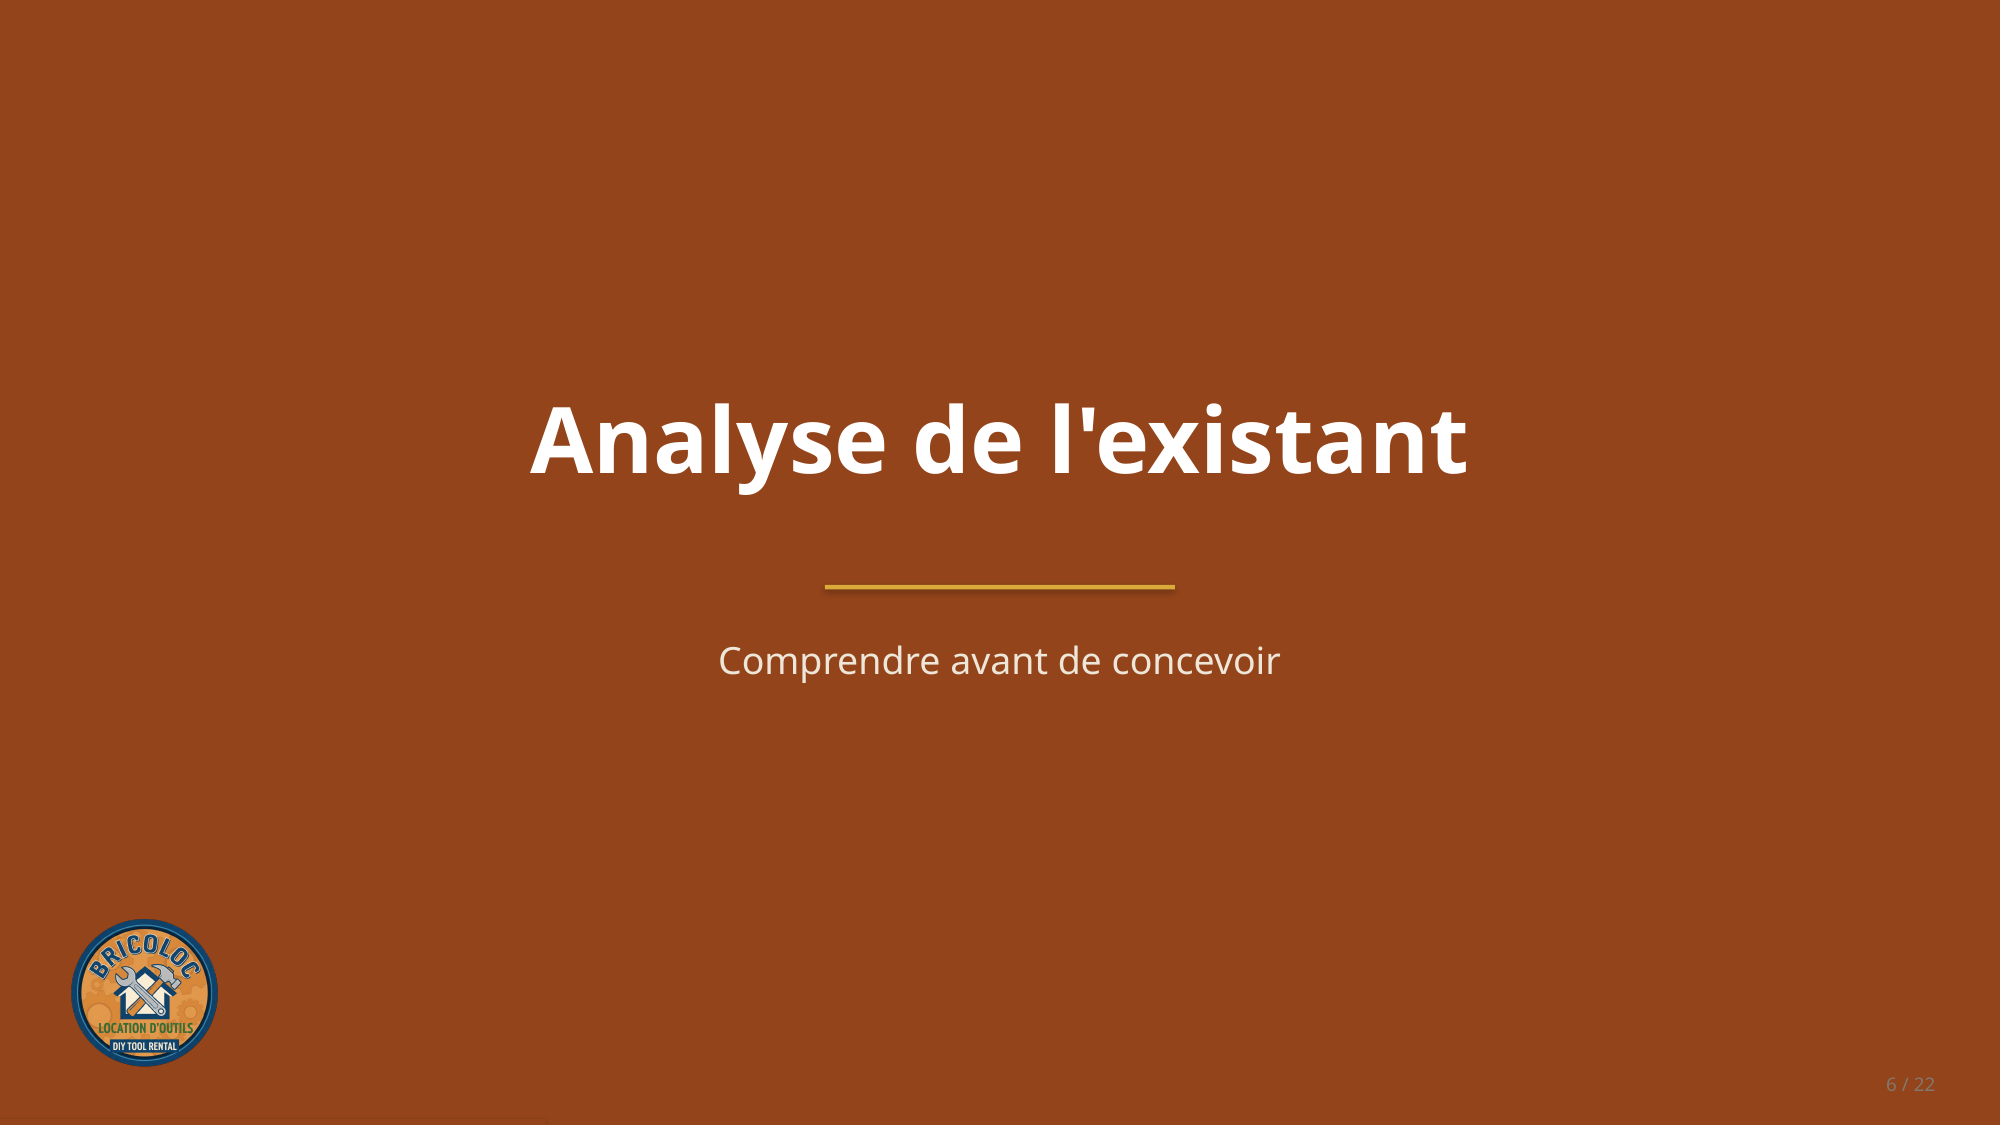

Analyse de l'existant
Comprendre avant de concevoir
6 / 22